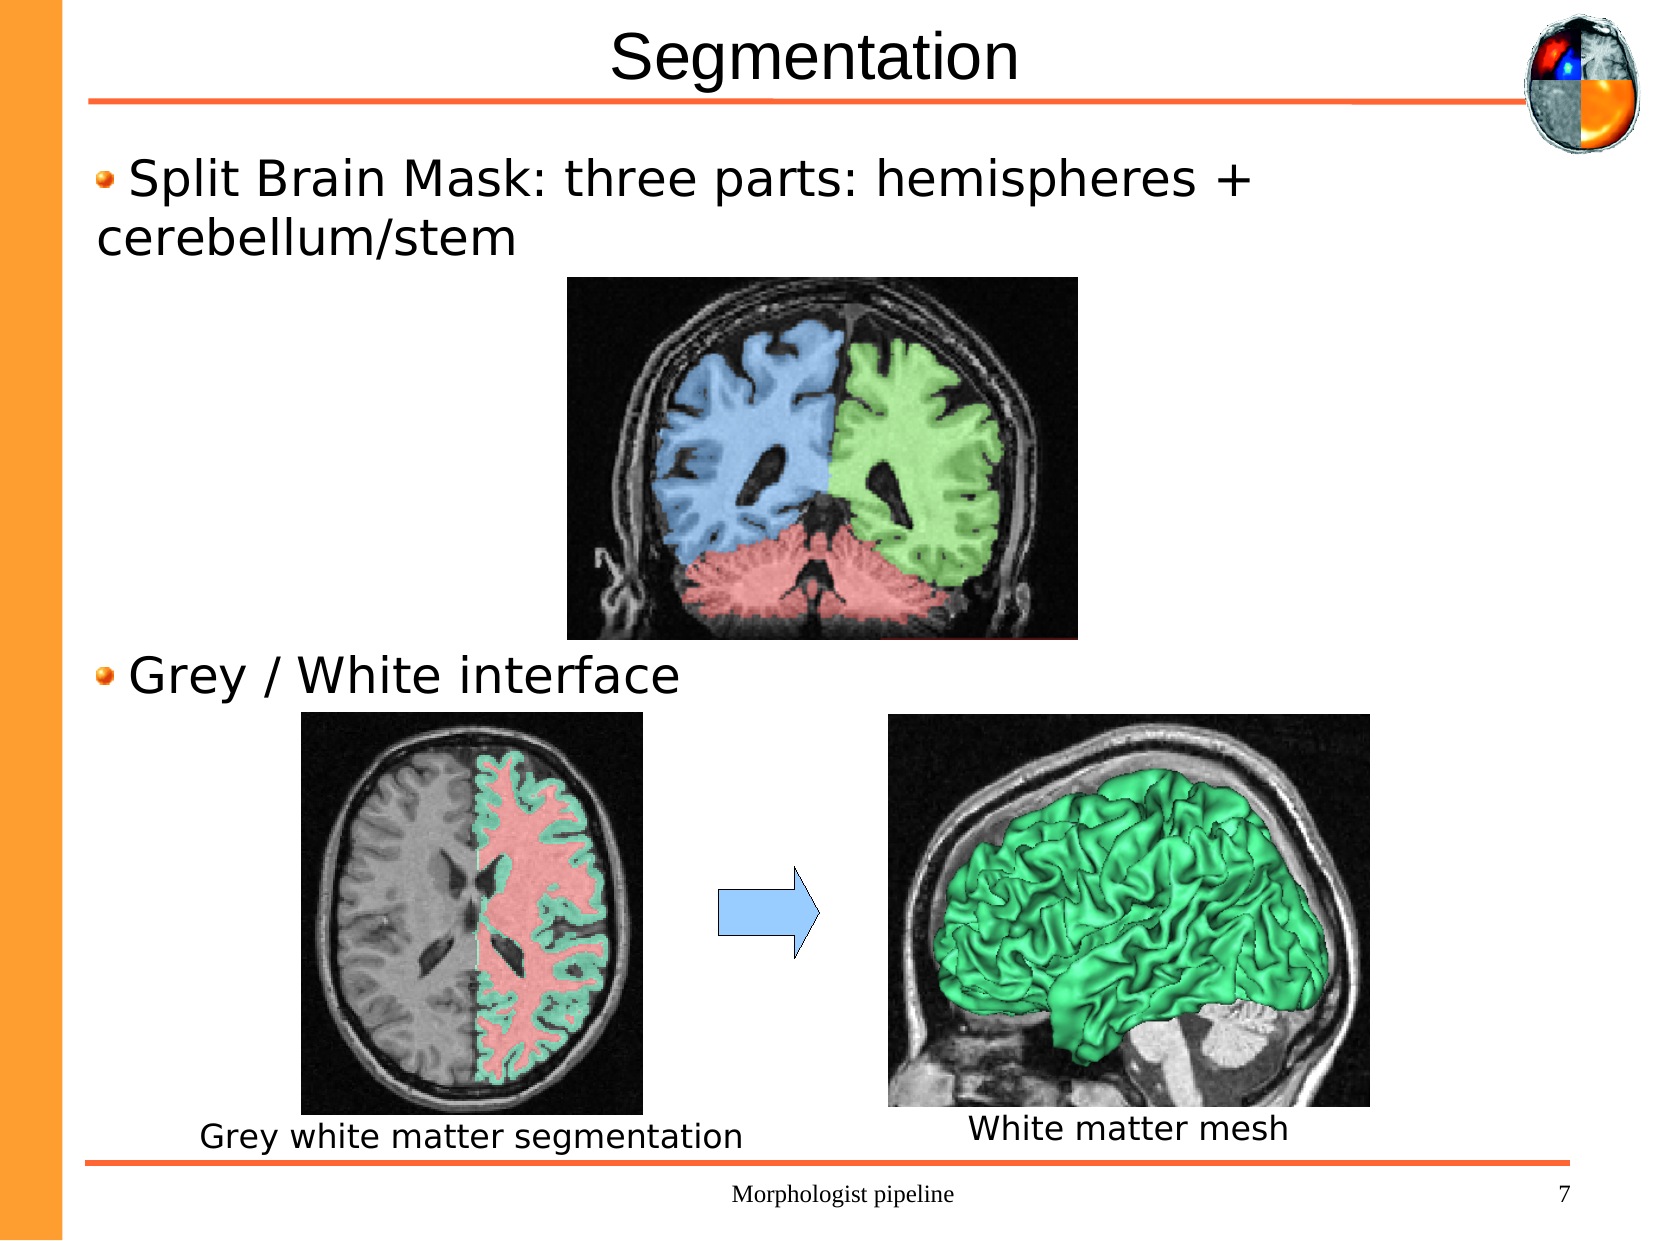

# Segmentation
 Split Brain Mask: three parts: hemispheres + cerebellum/stem
 Grey / White interface
Grey white matter segmentation
White matter mesh
Morphologist pipeline
7